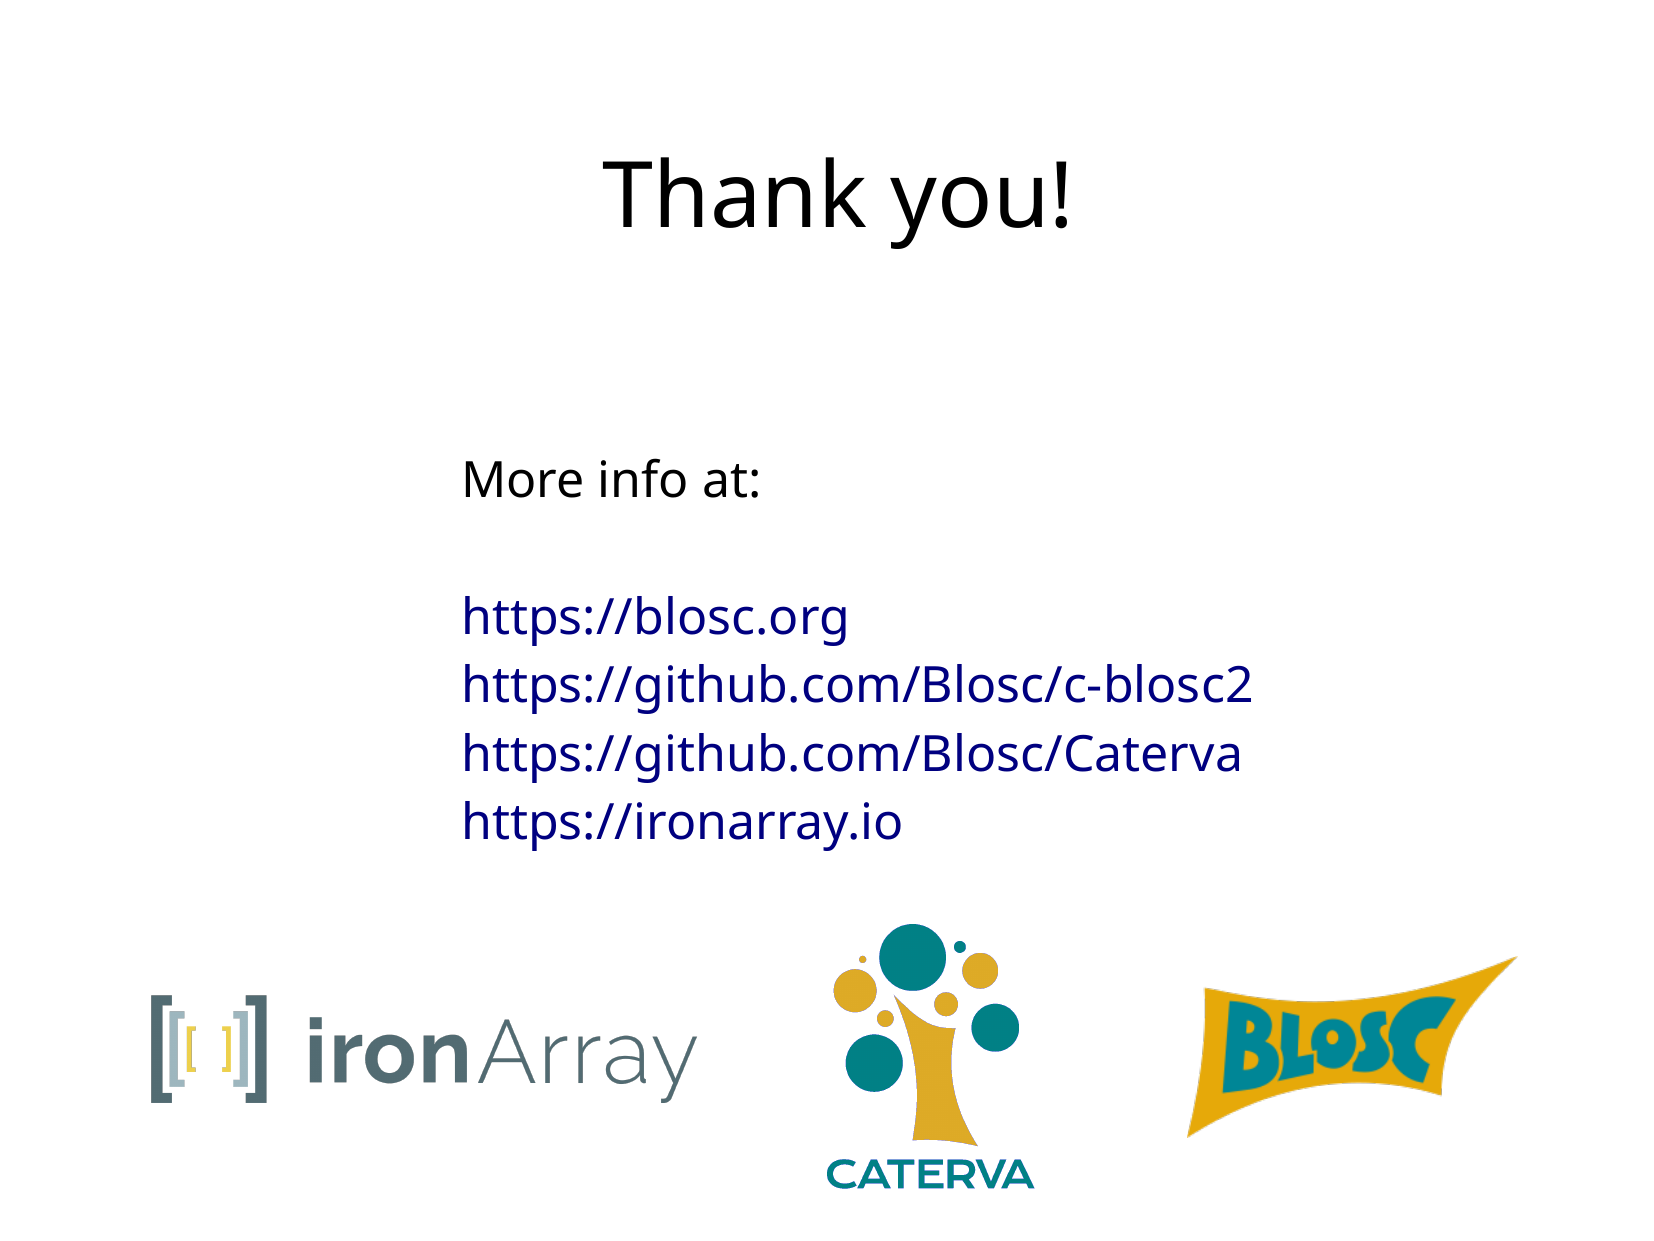

# Thank you!
More info at:
https://blosc.org
https://github.com/Blosc/c-blosc2
https://github.com/Blosc/Caterva
https://ironarray.io